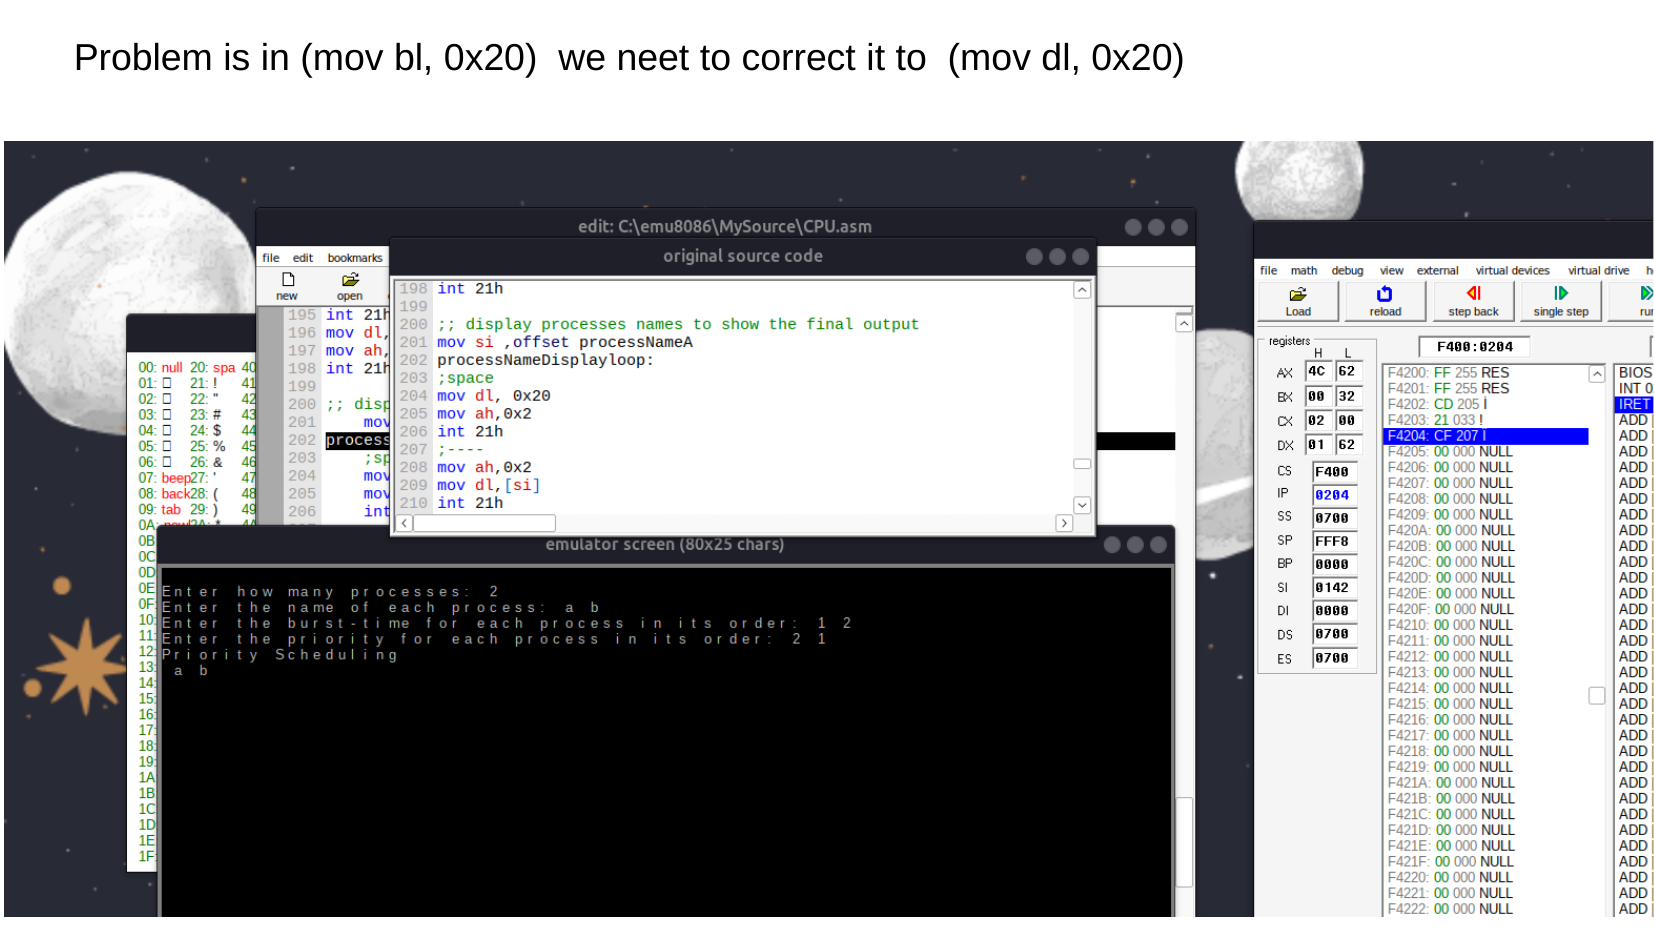

Problem is in (mov bl, 0x20) we neet to correct it to (mov dl, 0x20)